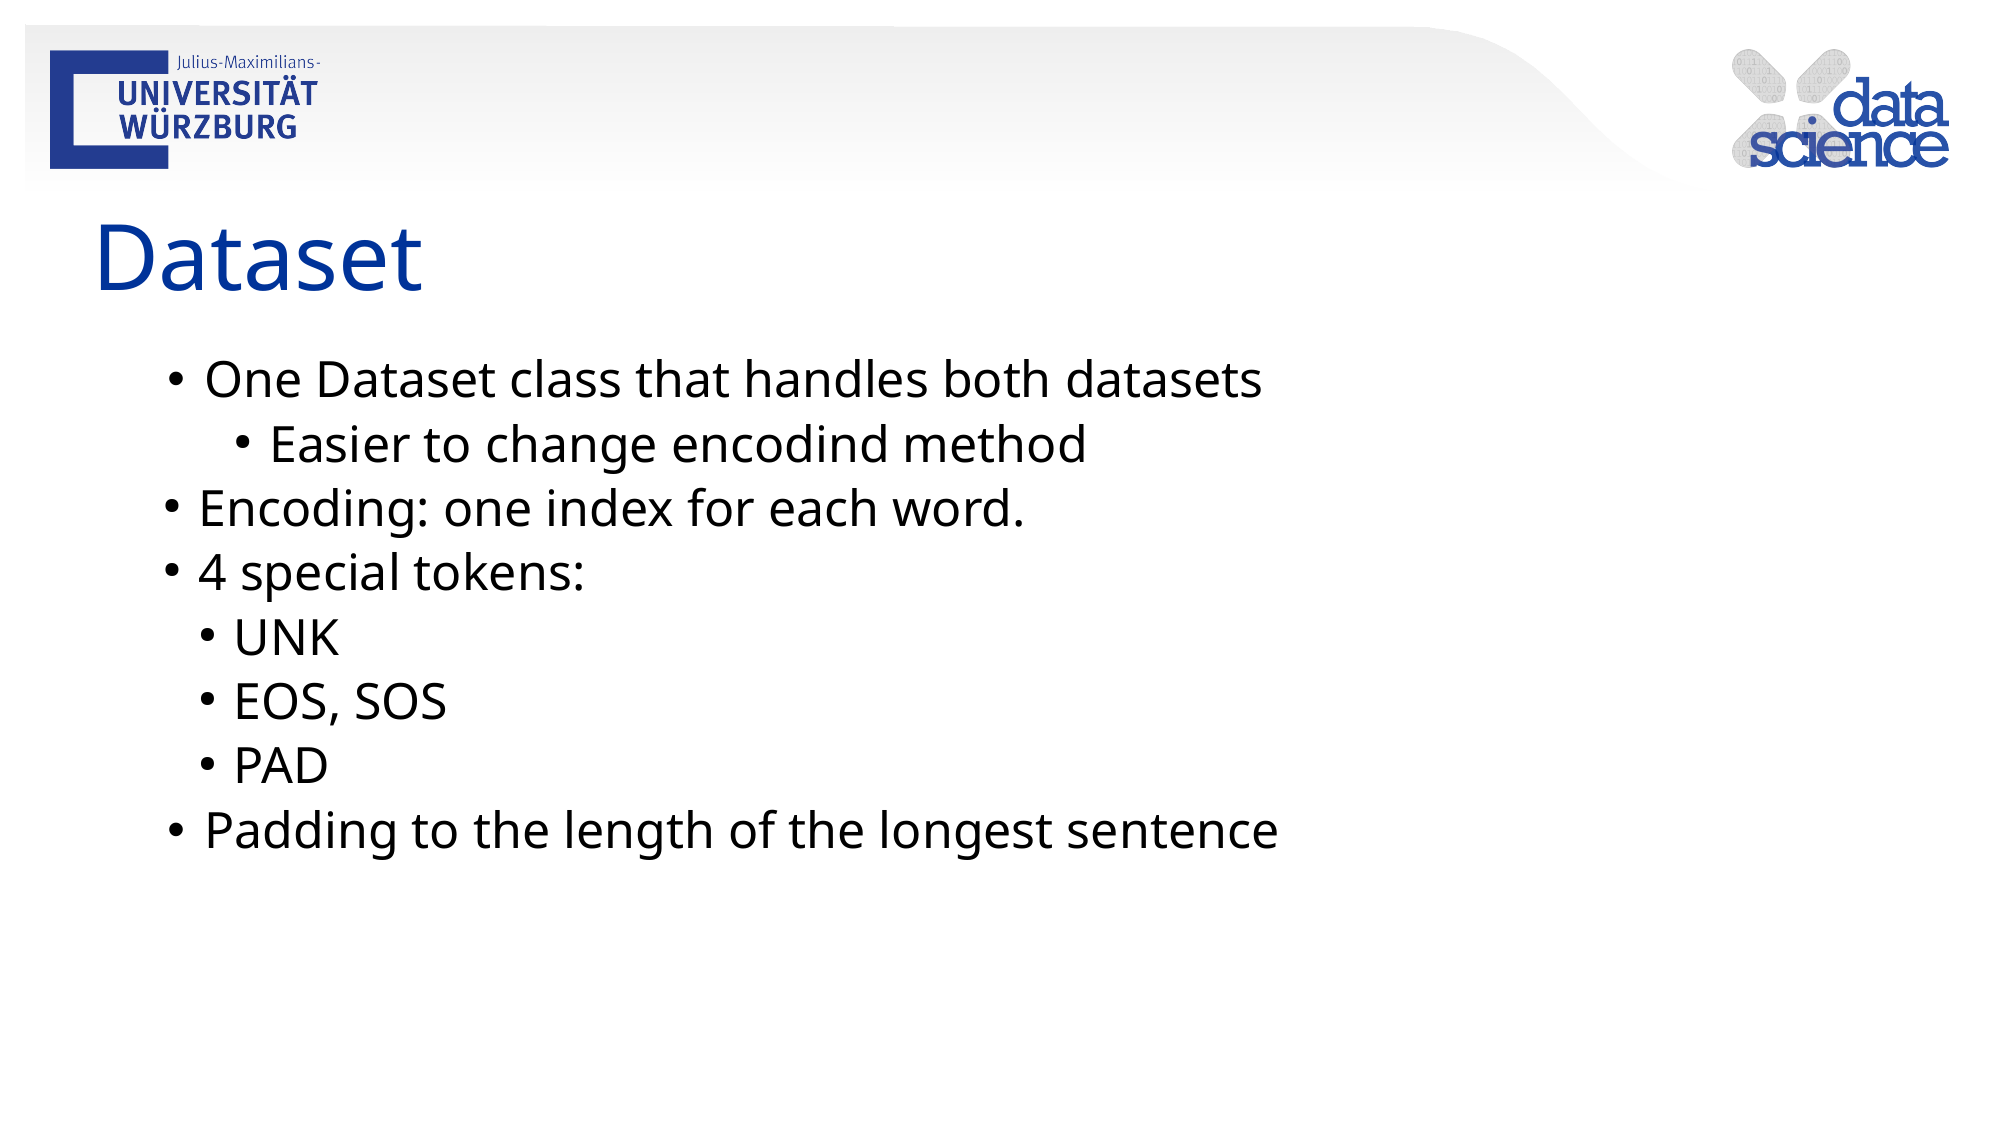

Dataset
One Dataset class that handles both datasets
Easier to change encodind method
Encoding: one index for each word.
4 special tokens:
UNK
EOS, SOS
PAD
Padding to the length of the longest sentence